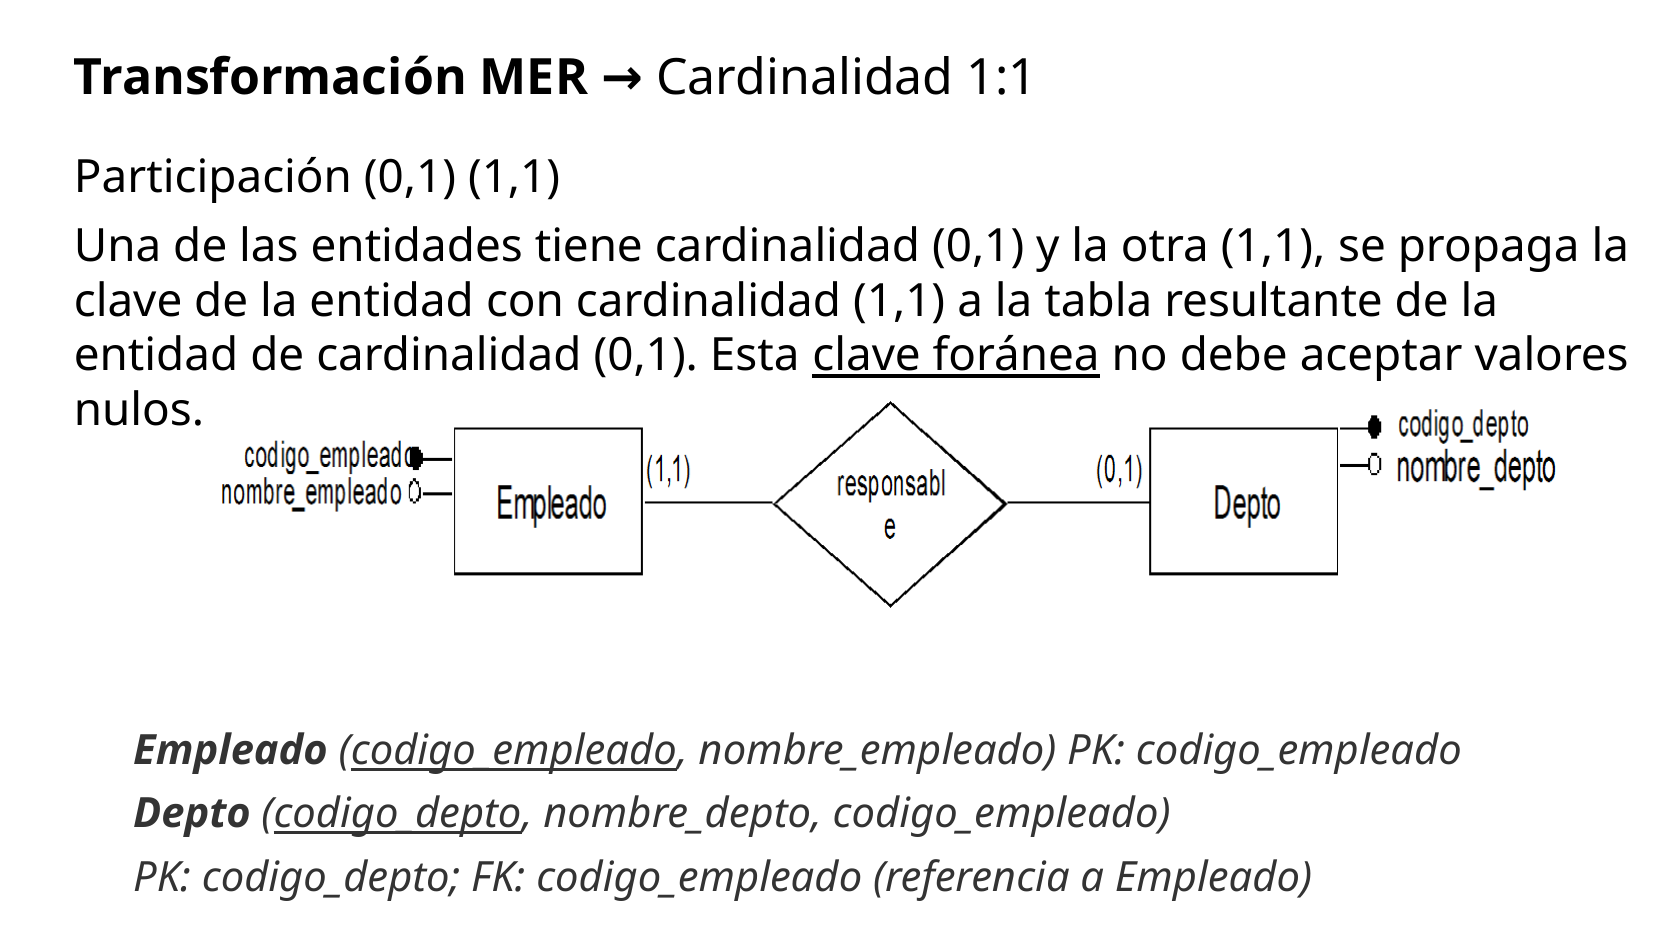

Transformación MER → Cardinalidad 1:1
Participación (0,1) (1,1)
Una de las entidades tiene cardinalidad (0,1) y la otra (1,1), se propaga la clave de la entidad con cardinalidad (1,1) a la tabla resultante de la entidad de cardinalidad (0,1). Esta clave foránea no debe aceptar valores nulos.
Empleado (codigo_empleado, nombre_empleado) PK: codigo_empleado
Depto (codigo_depto, nombre_depto, codigo_empleado)
PK: codigo_depto; FK: codigo_empleado (referencia a Empleado)